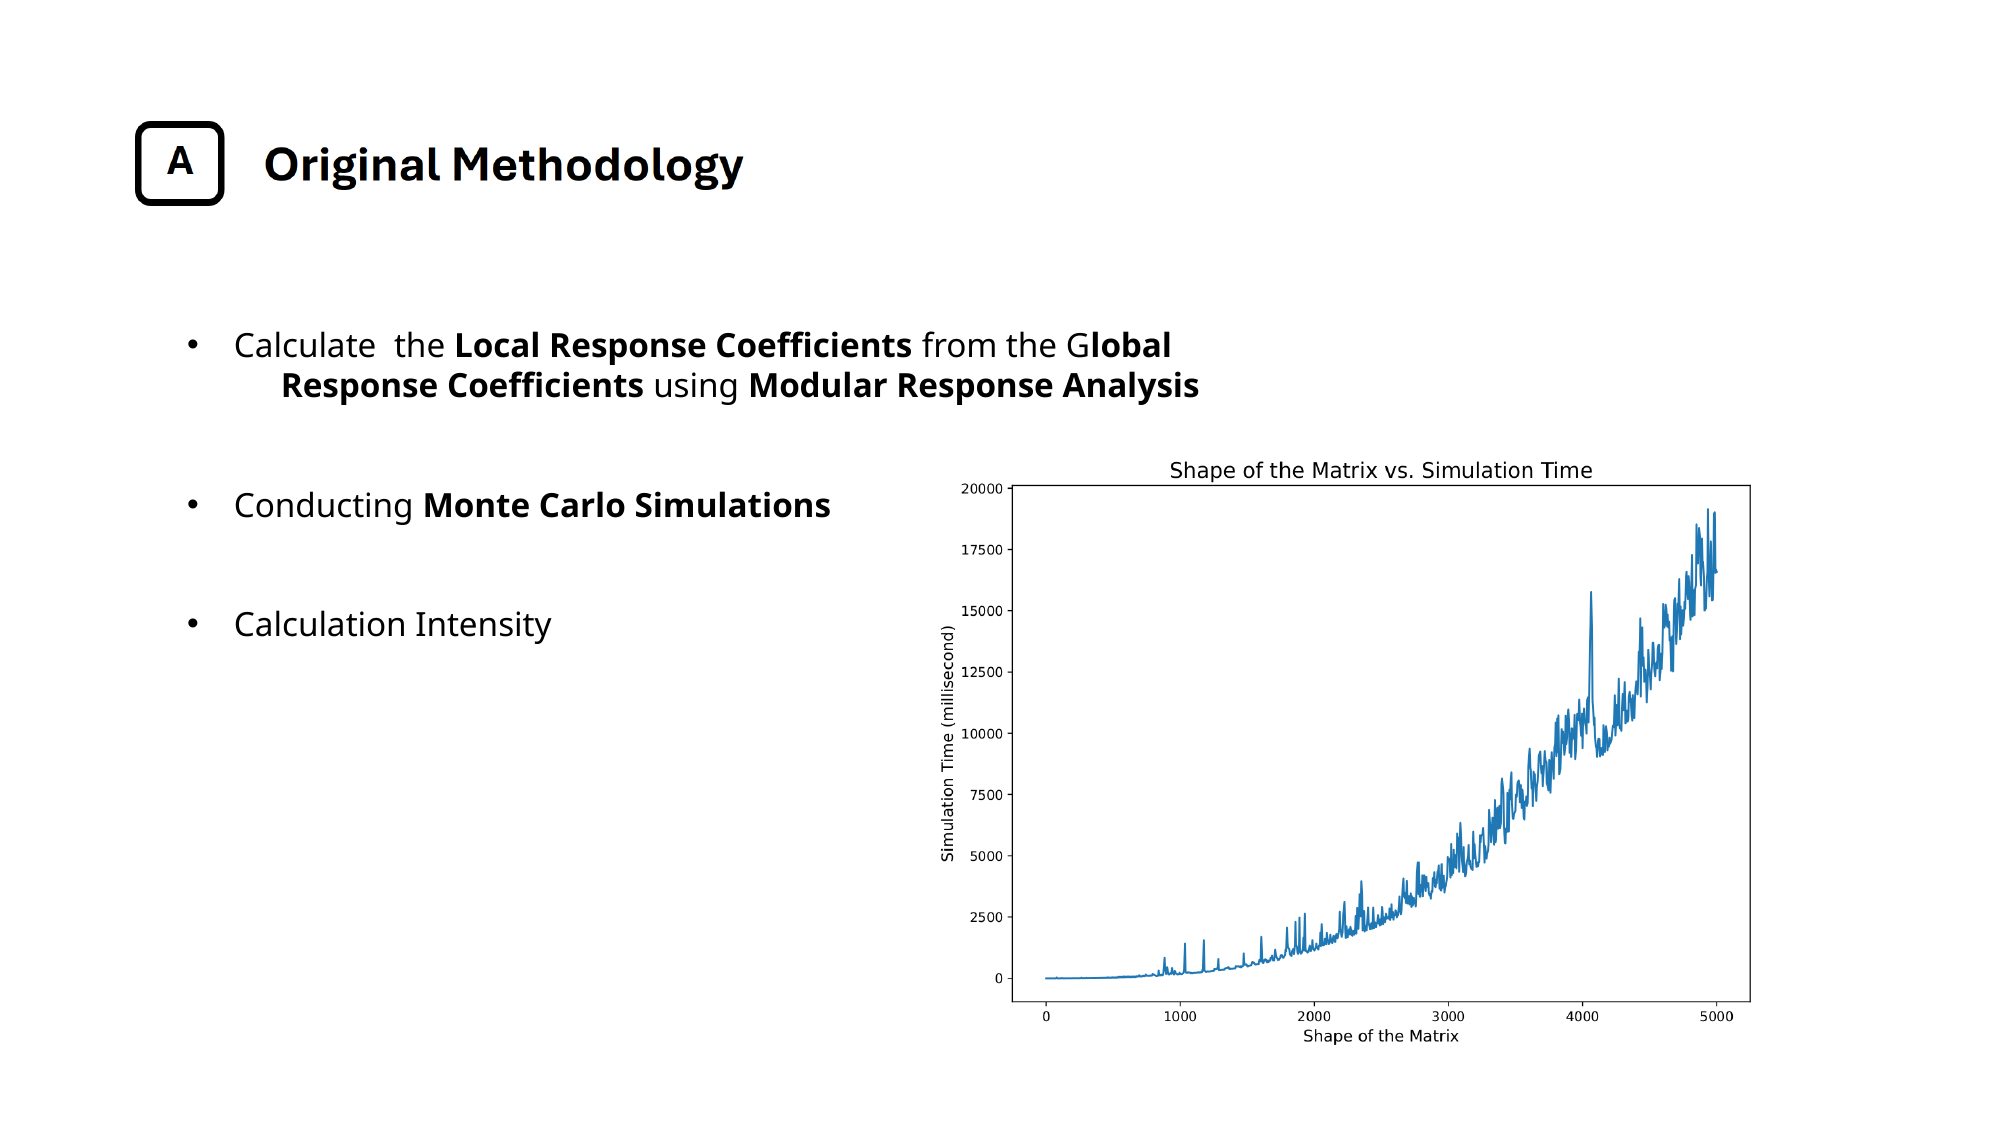

Calculate  the Local Response Coefficients from the Global Response Coefficients using Modular Response Analysis
Conducting Monte Carlo Simulations
Calculation Intensity